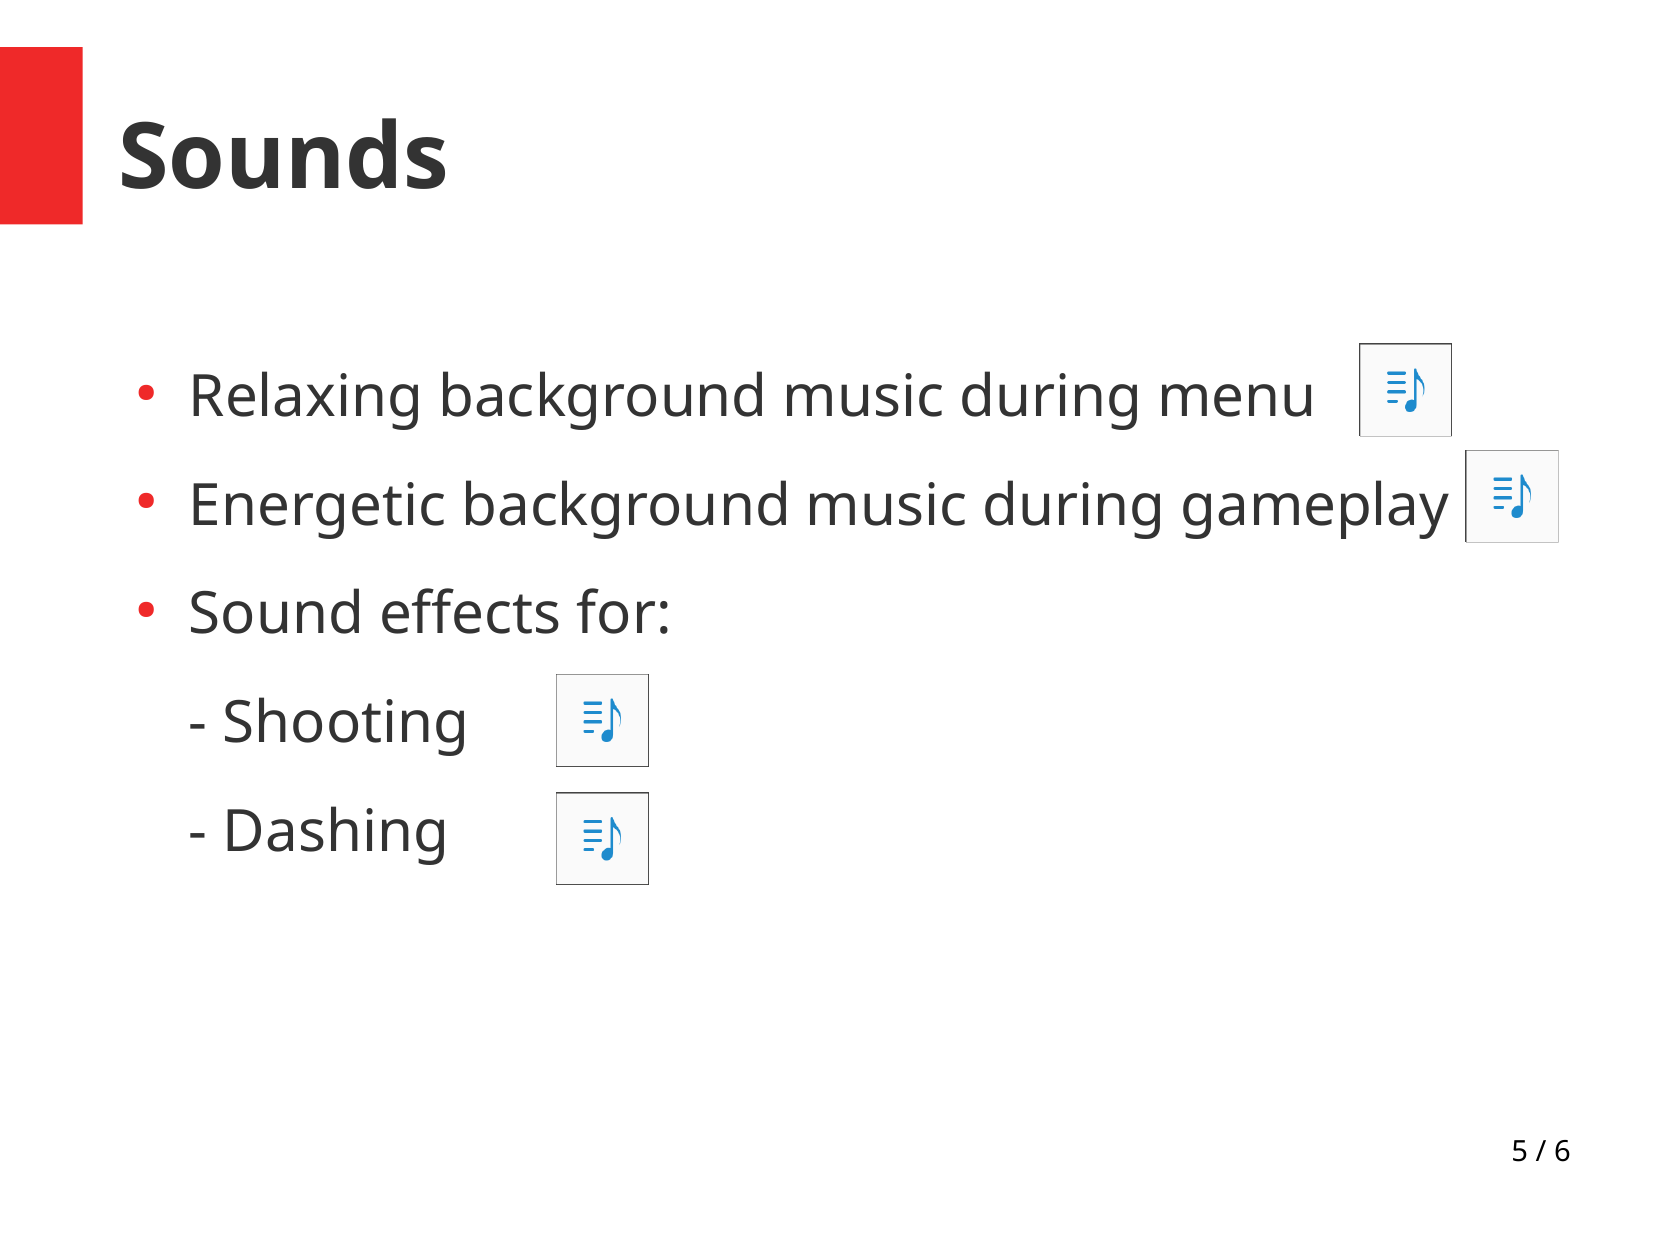

# Sounds
Relaxing background music during menu
Energetic background music during gameplay
Sound effects for:
- Shooting
- Dashing
5